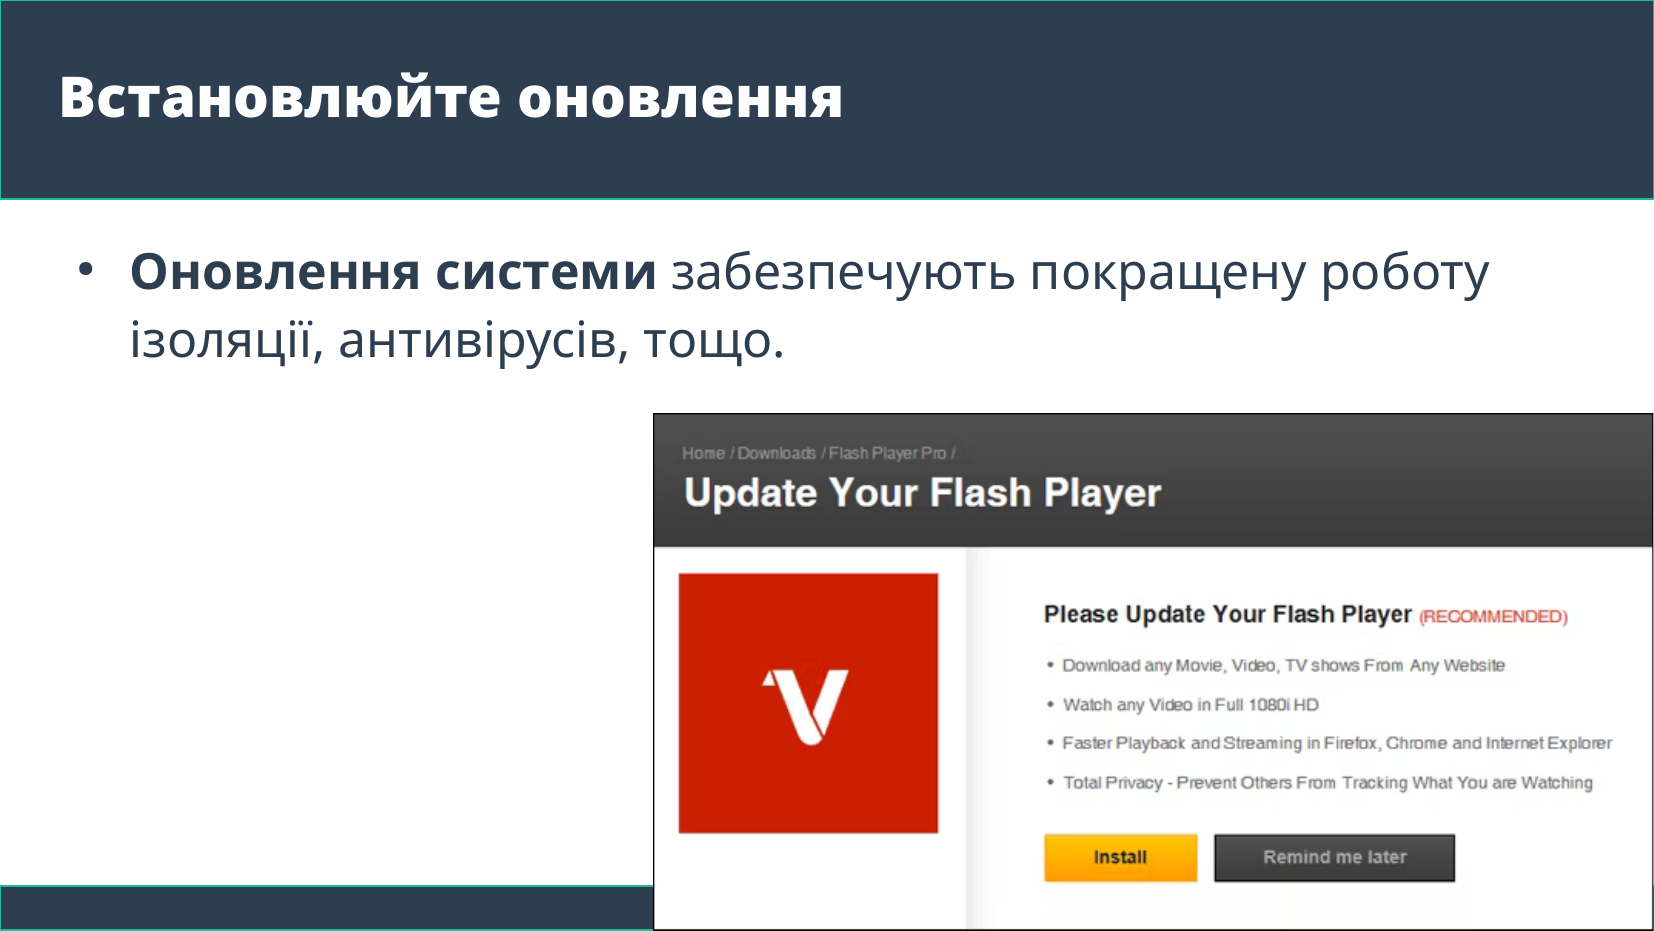

# Встановлюйте оновлення
Оновлення системи забезпечують покращену роботу ізоляції, антивірусів, тощо.
23